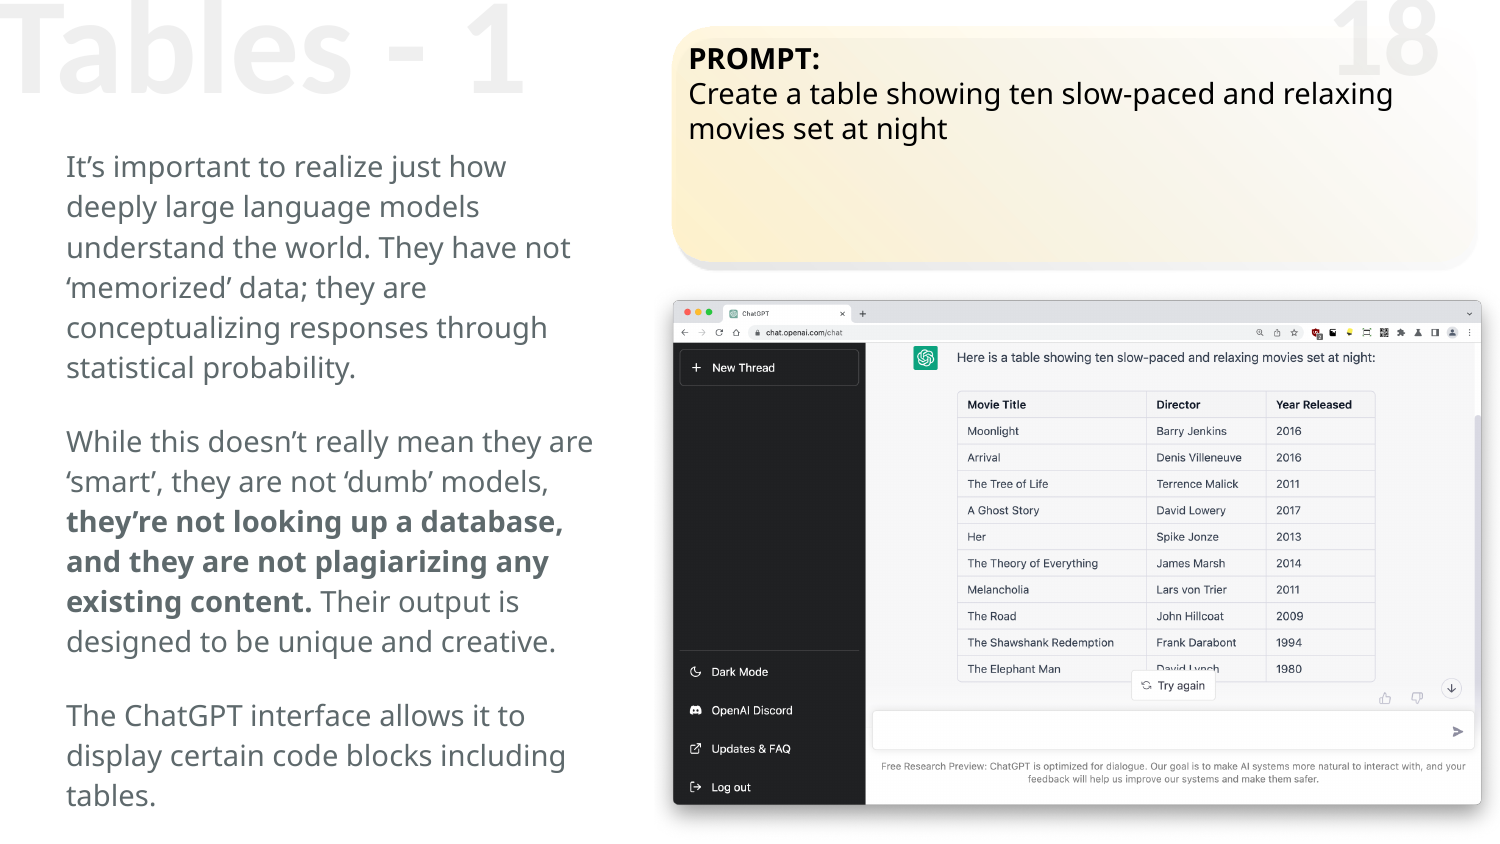

# Tables - 1
Create a table showing ten slow-paced and relaxing movies set at night
It’s important to realize just how deeply large language models understand the world. They have not ‘memorized’ data; they are conceptualizing responses through statistical probability.
While this doesn’t really mean they are ‘smart’, they are not ‘dumb’ models, they’re not looking up a database, and they are not plagiarizing any existing content. Their output is designed to be unique and creative.
The ChatGPT interface allows it to display certain code blocks including tables.